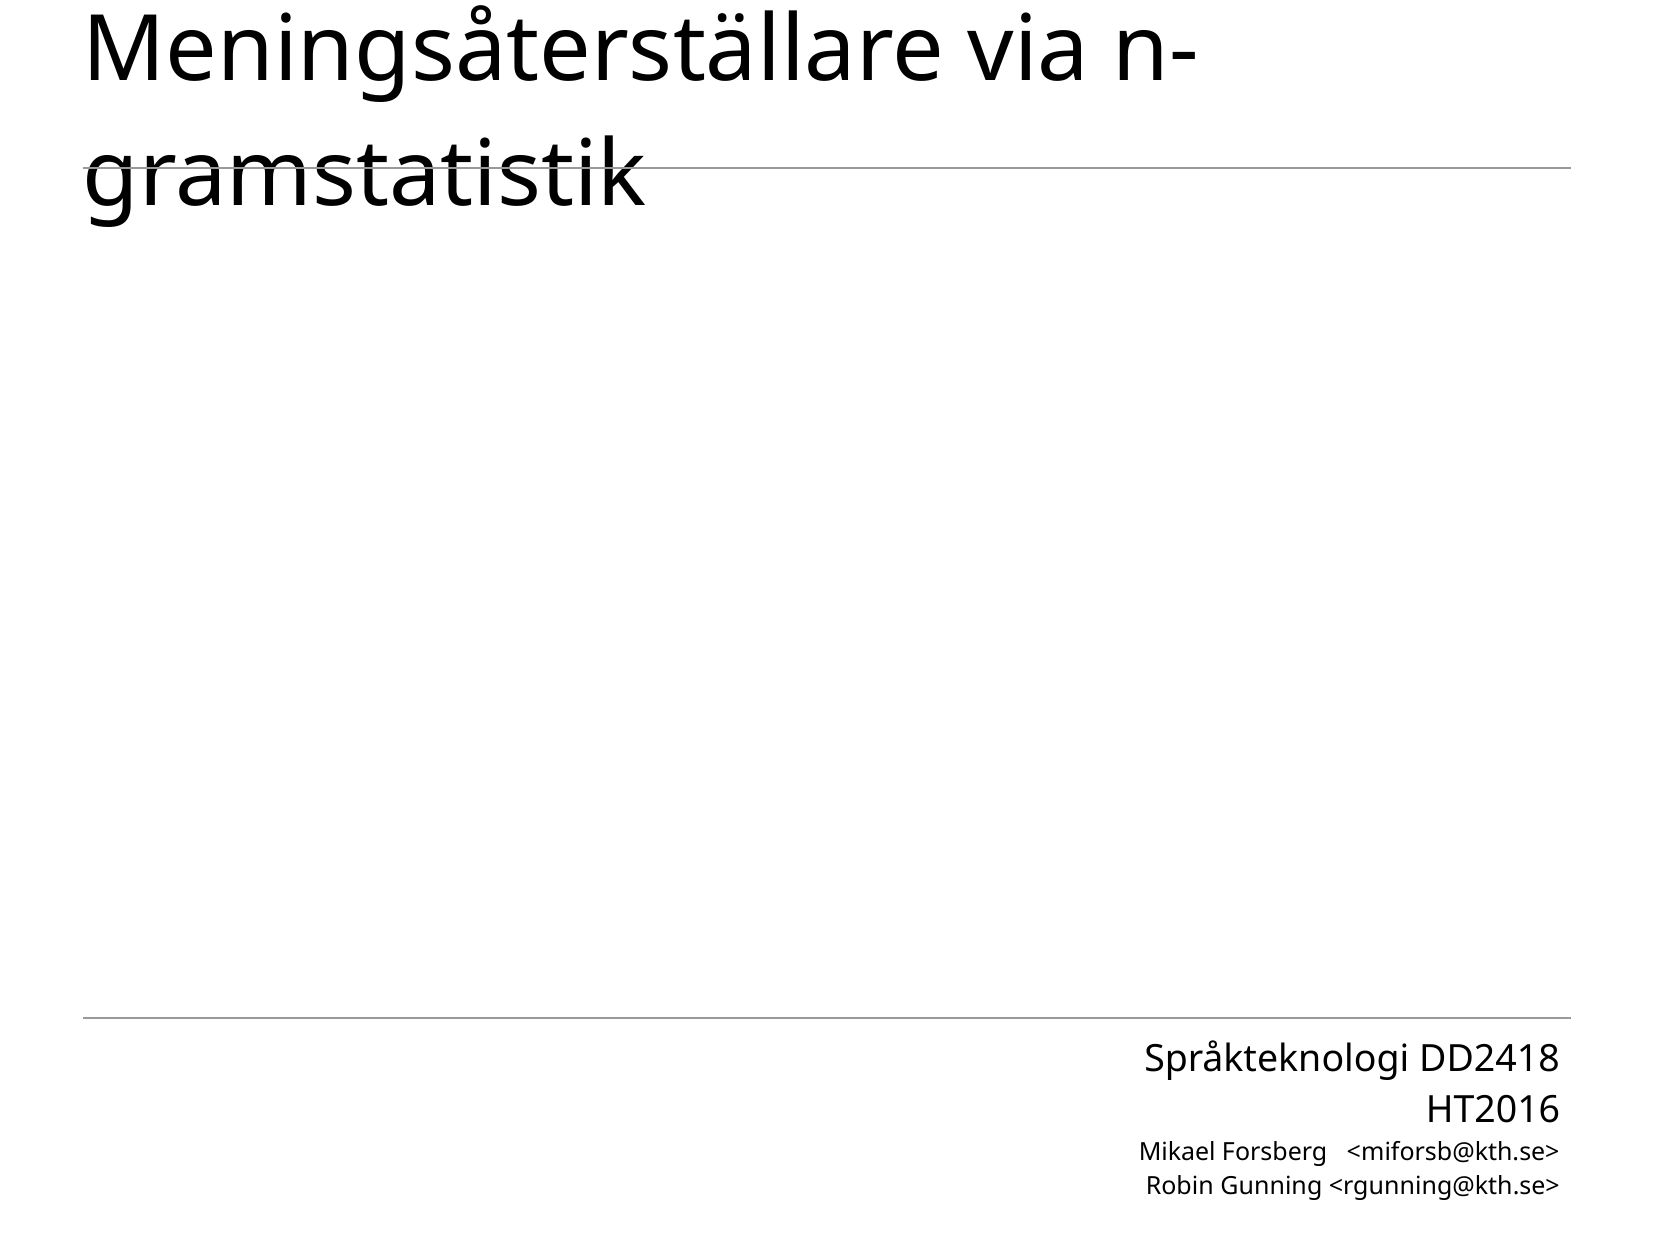

# Meningsåterställare via n-gramstatistik
Språkteknologi DD2418 HT2016
Mikael Forsberg <miforsb@kth.se>
Robin Gunning <rgunning@kth.se>